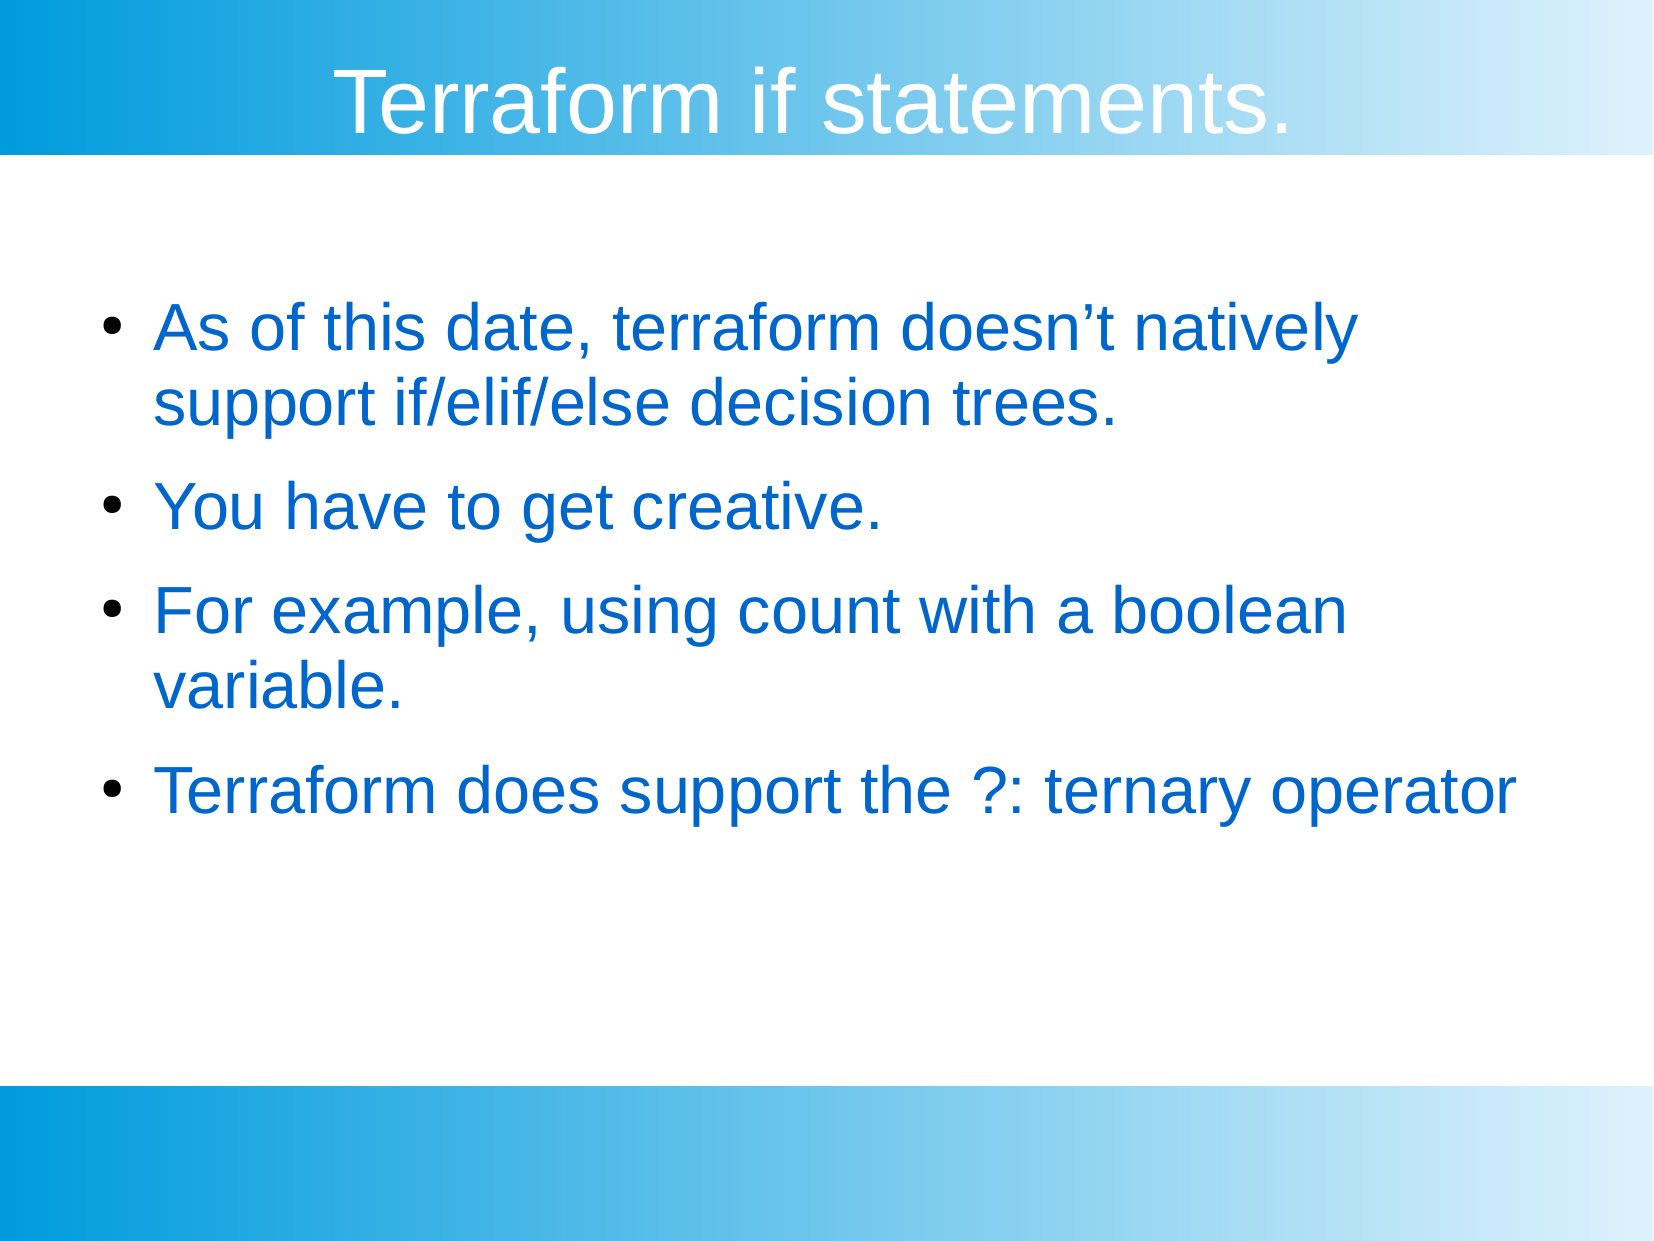

# Terraform if statements.
As of this date, terraform doesn’t natively support if/elif/else decision trees.
You have to get creative.
For example, using count with a boolean variable.
Terraform does support the ?: ternary operator